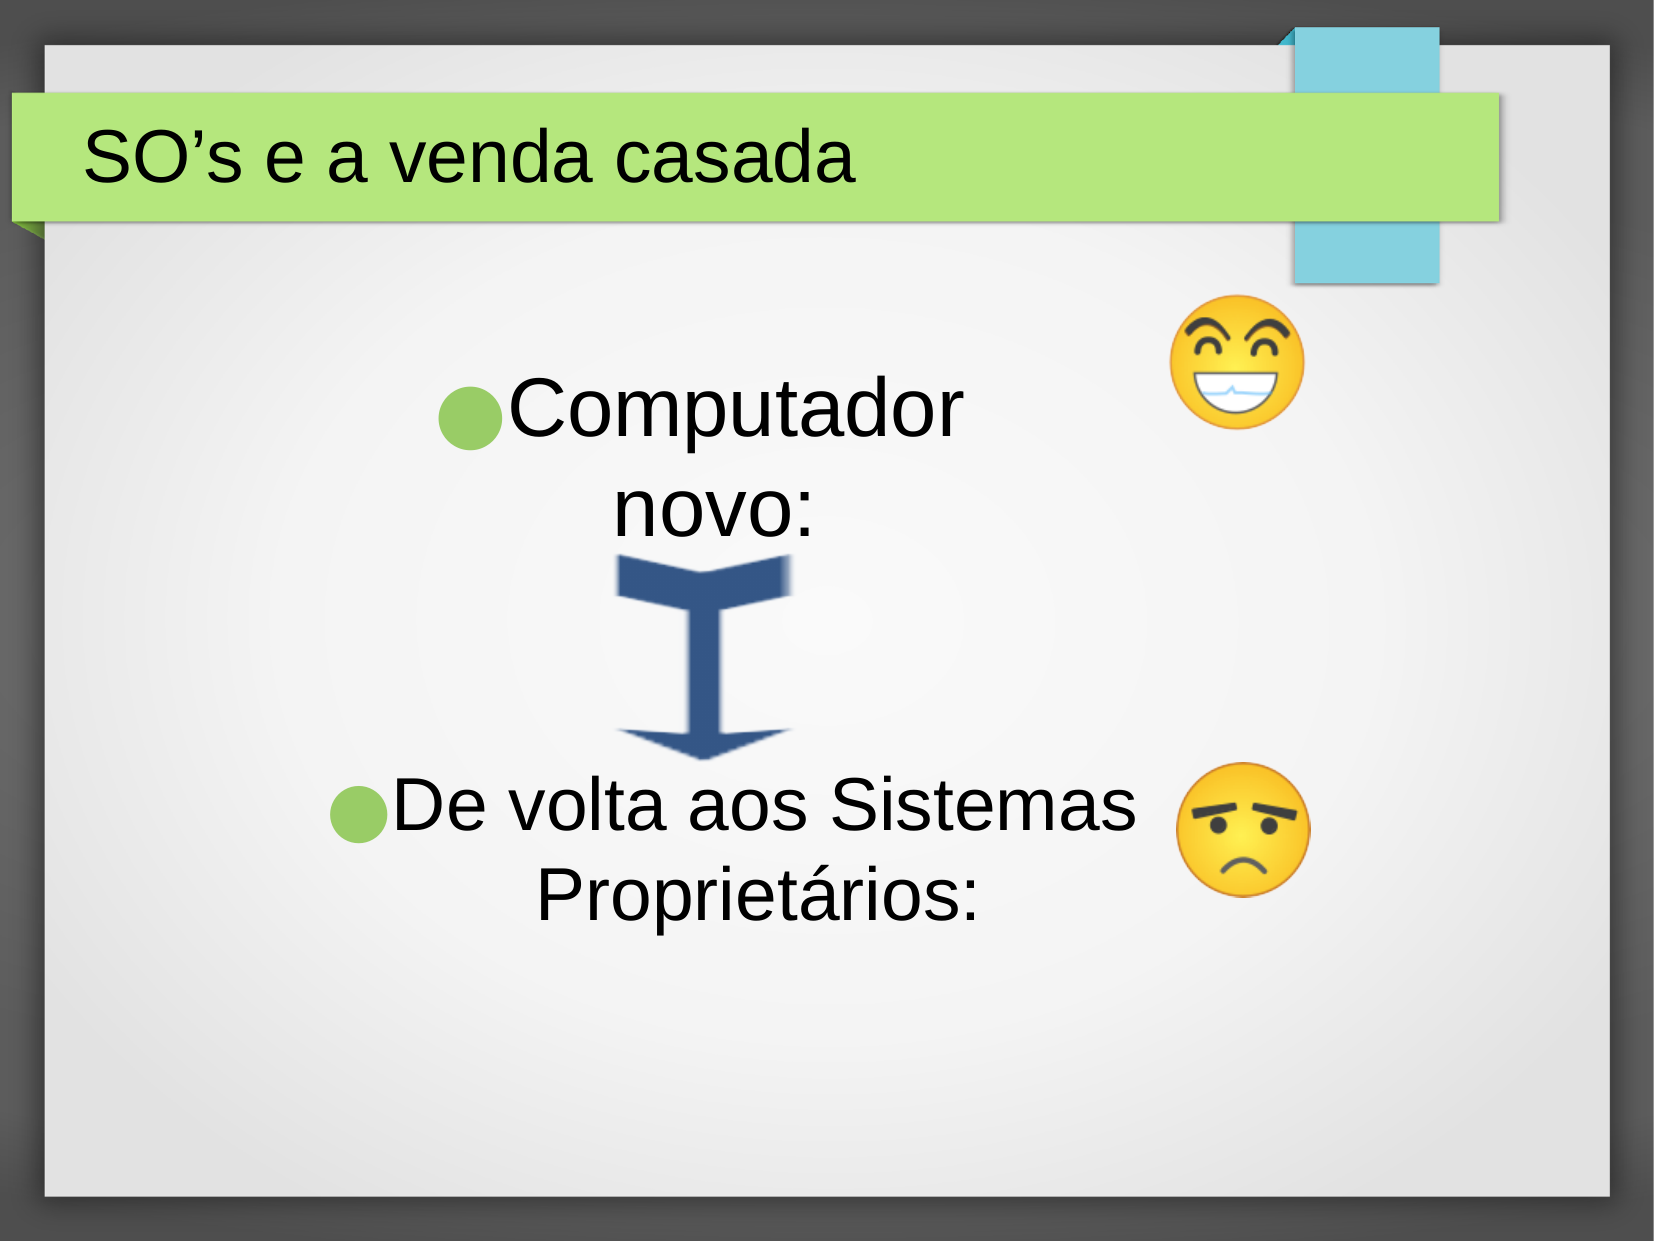

SO’s e a venda casada
Computador novo:
De volta aos Sistemas Proprietários: